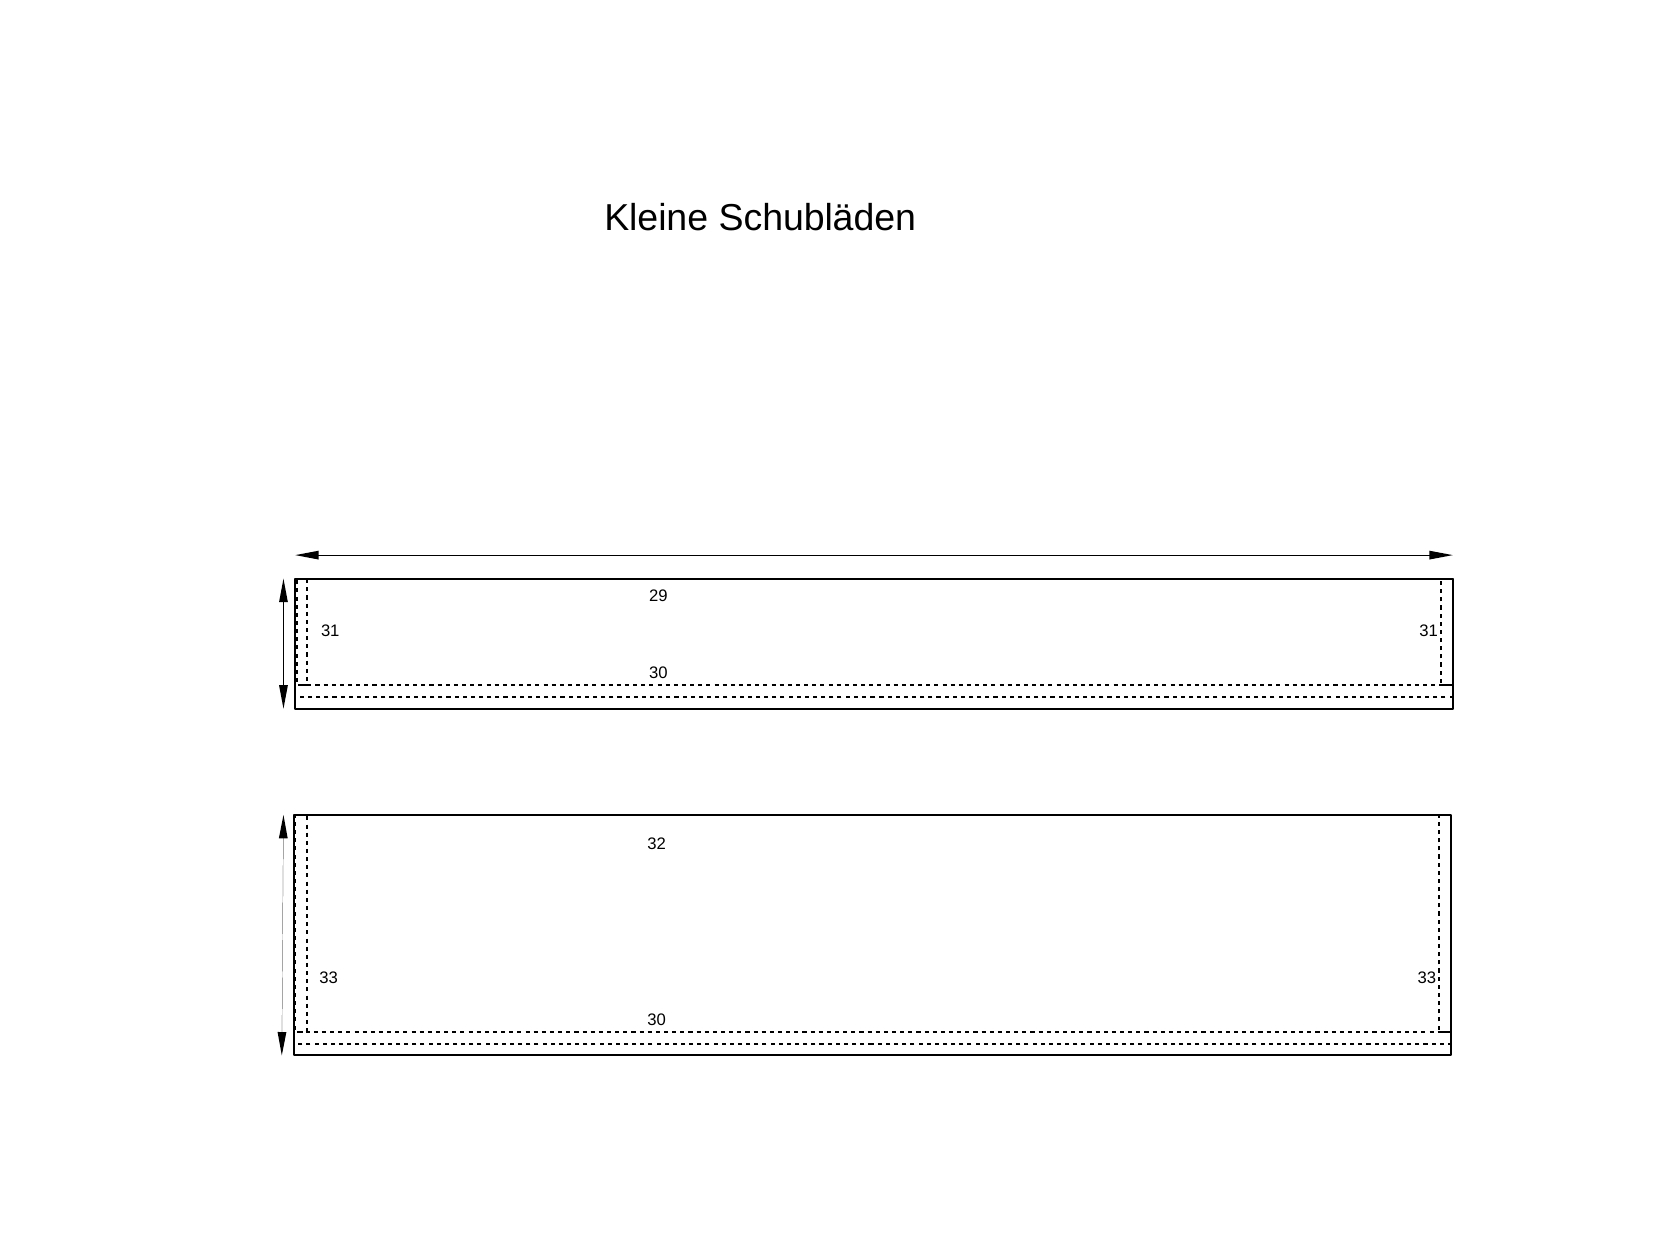

Kleine Schubläden
29
31
31
30
32
33
33
30